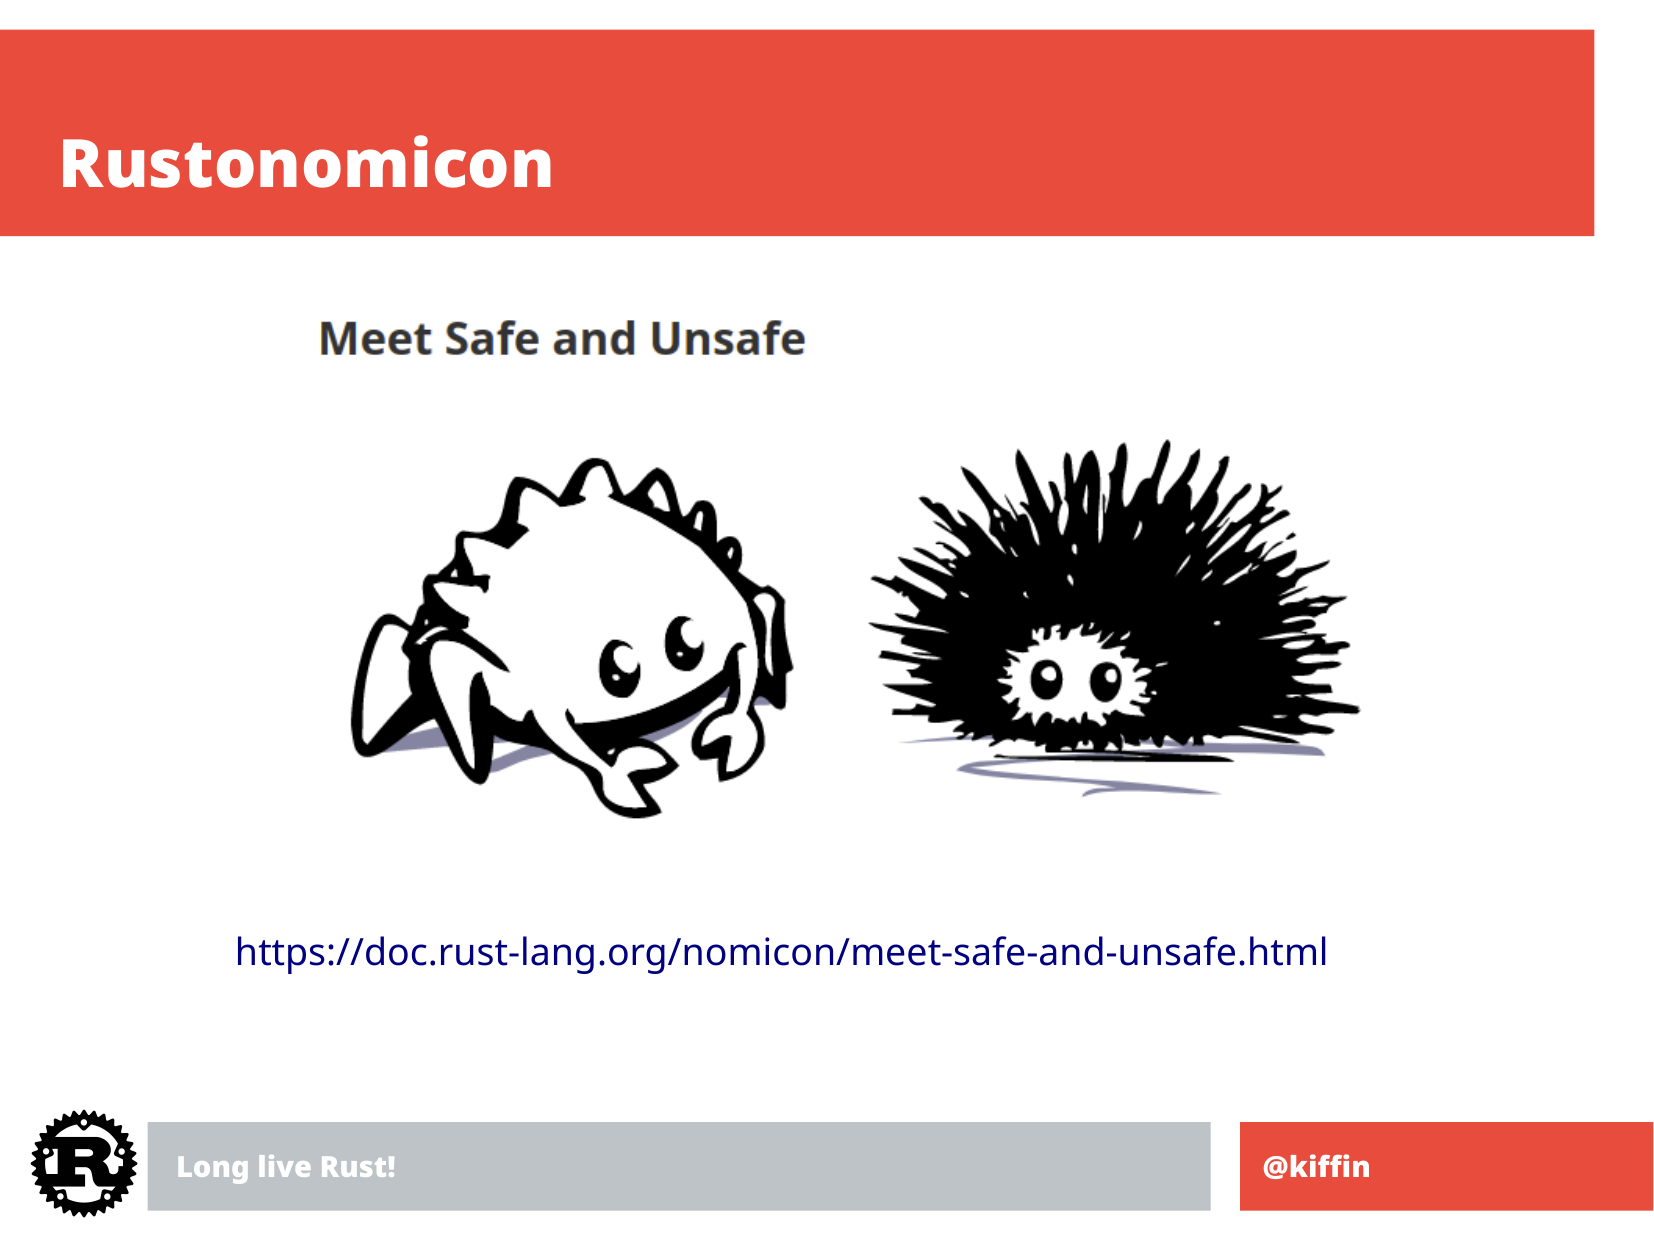

# Rustonomicon
https://doc.rust-lang.org/nomicon/meet-safe-and-unsafe.html
Long live Rust!
@kiffin